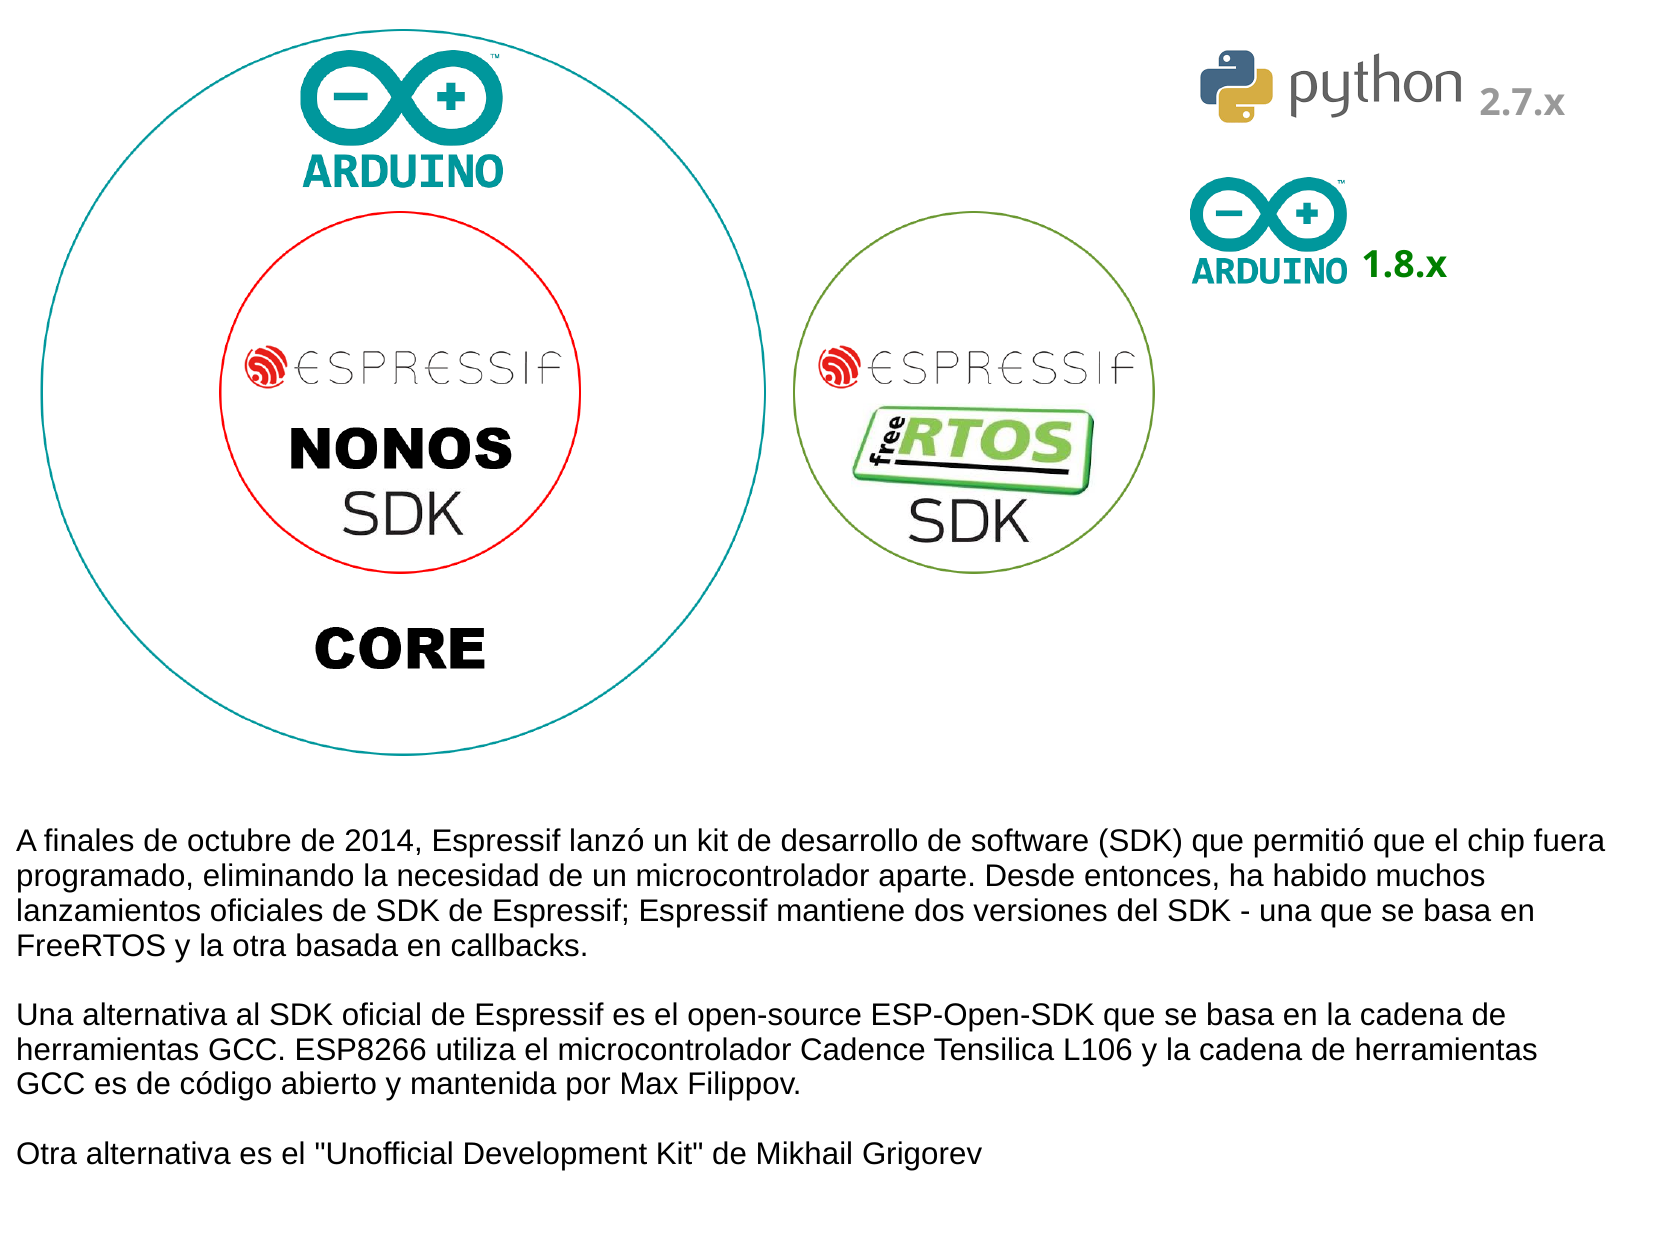

2.7.x
1.8.x
A finales de octubre de 2014, Espressif lanzó un kit de desarrollo de software (SDK) que permitió que el chip fuera programado, eliminando la necesidad de un microcontrolador aparte. Desde entonces, ha habido muchos lanzamientos oficiales de SDK de Espressif; Espressif mantiene dos versiones del SDK - una que se basa en FreeRTOS y la otra basada en callbacks.
Una alternativa al SDK oficial de Espressif es el open-source ESP-Open-SDK que se basa en la cadena de herramientas GCC. ESP8266 utiliza el microcontrolador Cadence Tensilica L106 y la cadena de herramientas
GCC es de código abierto y mantenida por Max Filippov.
Otra alternativa es el "Unofficial Development Kit" de Mikhail Grigorev